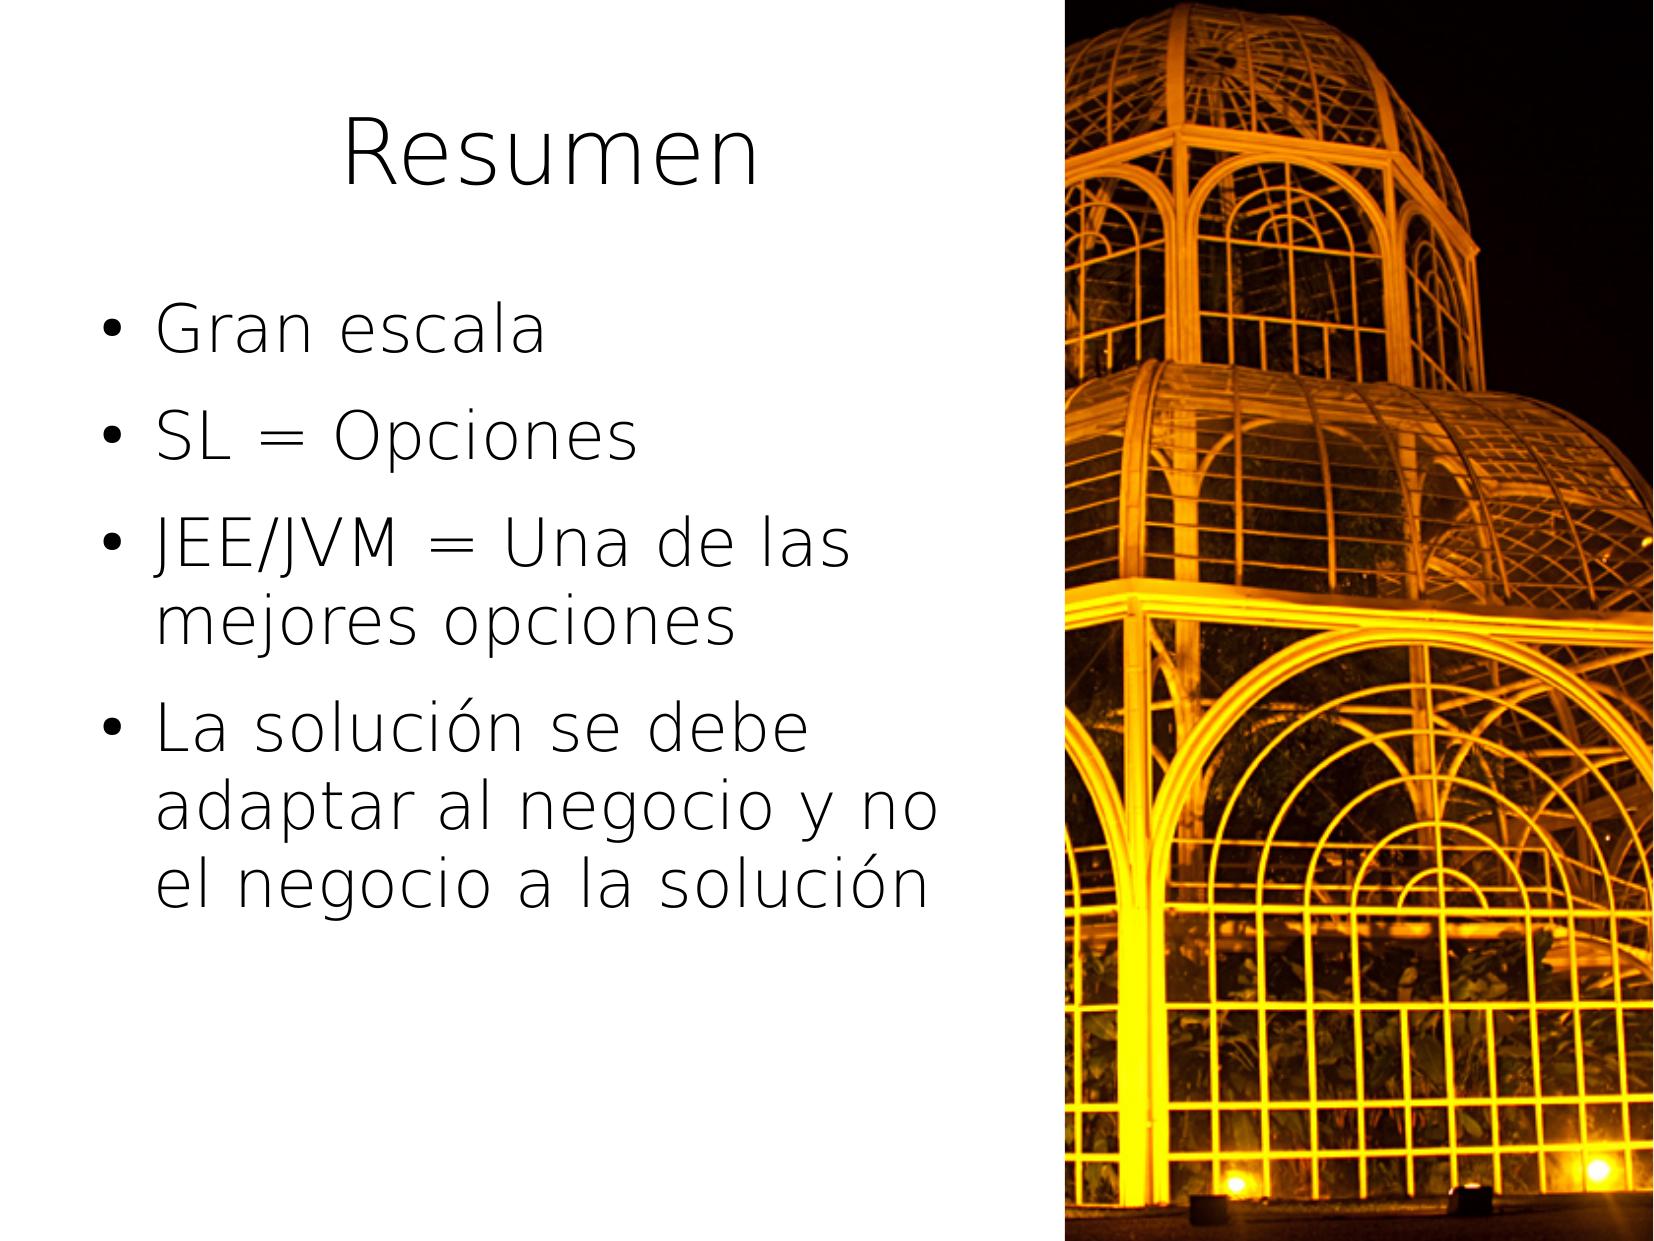

# Resumen
Gran escala
SL = Opciones
JEE/JVM = Una de las mejores opciones
La solución se debe adaptar al negocio y no el negocio a la solución